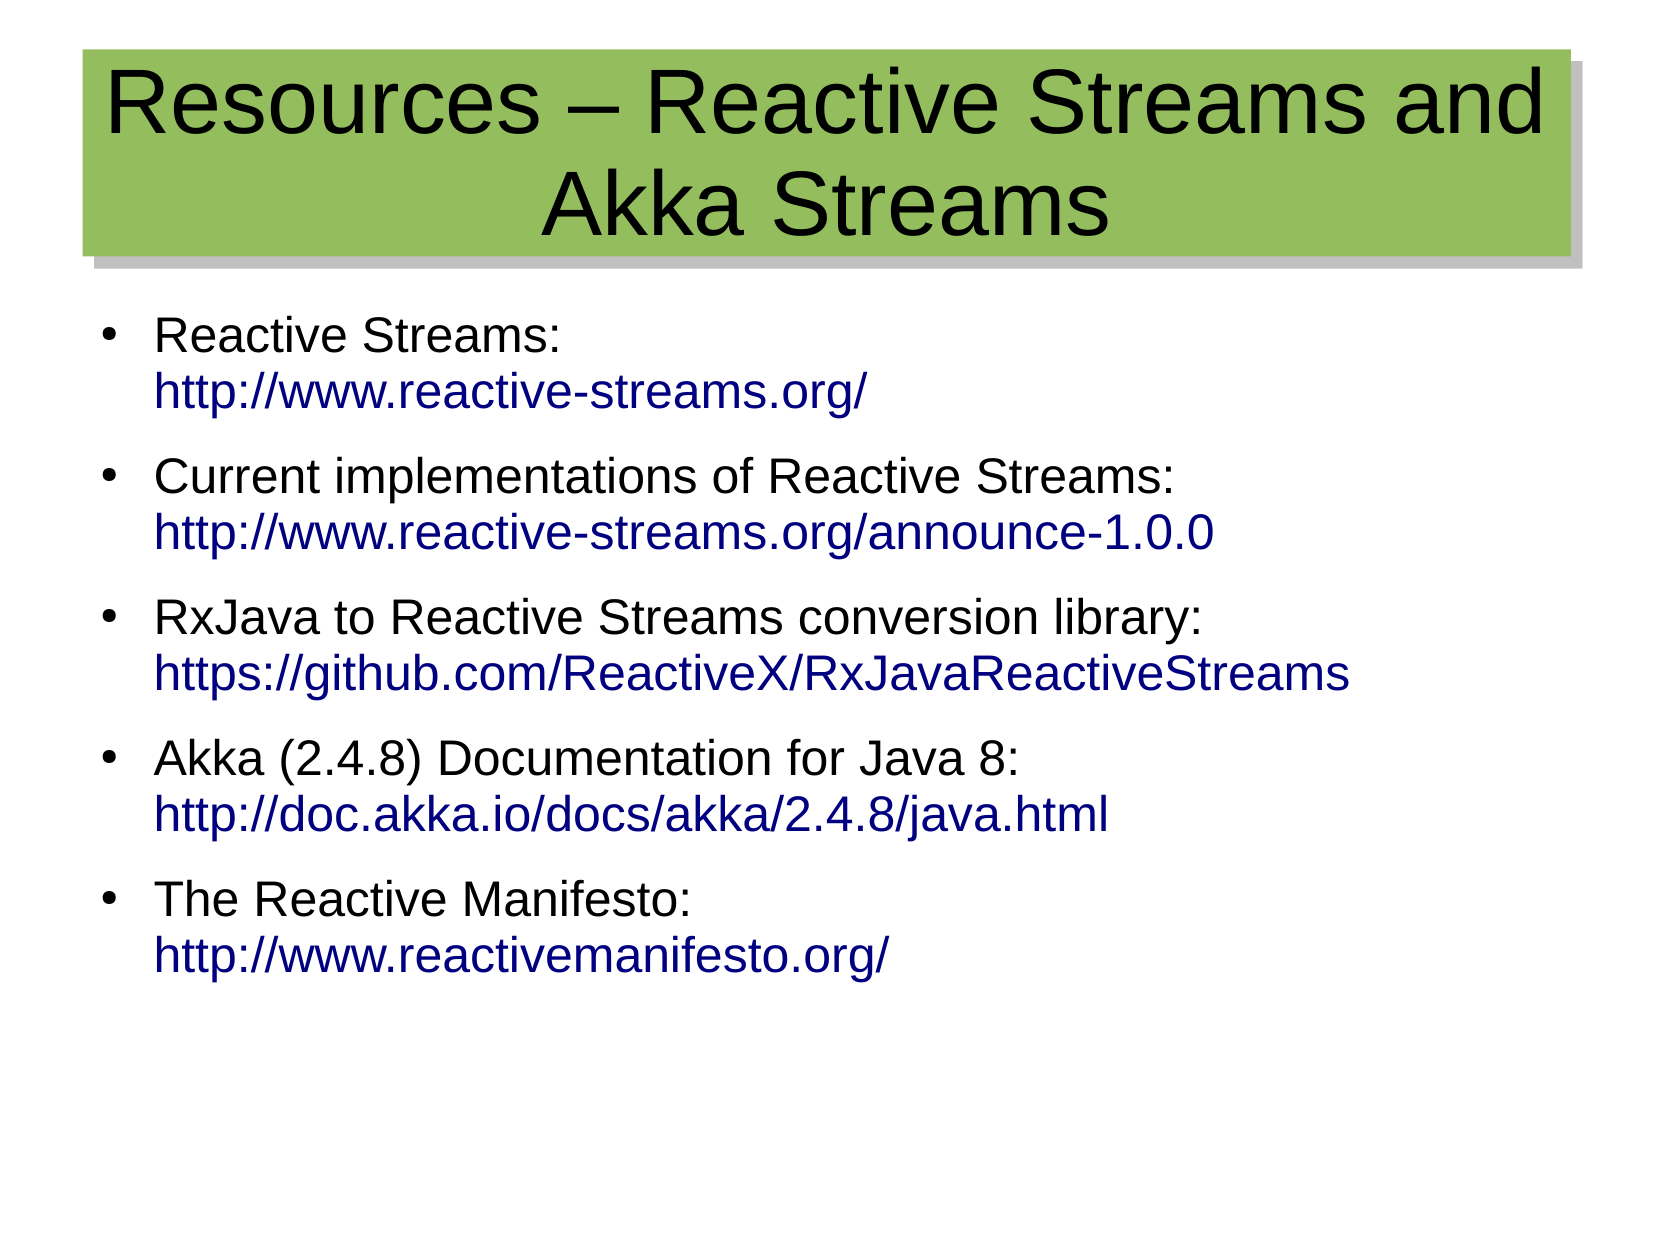

# Resources – Reactive Streams and Akka Streams
Reactive Streams:
http://www.reactive-streams.org/
Current implementations of Reactive Streams:
http://www.reactive-streams.org/announce-1.0.0
RxJava to Reactive Streams conversion library:
https://github.com/ReactiveX/RxJavaReactiveStreams
Akka (2.4.8) Documentation for Java 8:
http://doc.akka.io/docs/akka/2.4.8/java.html
The Reactive Manifesto:
http://www.reactivemanifesto.org/